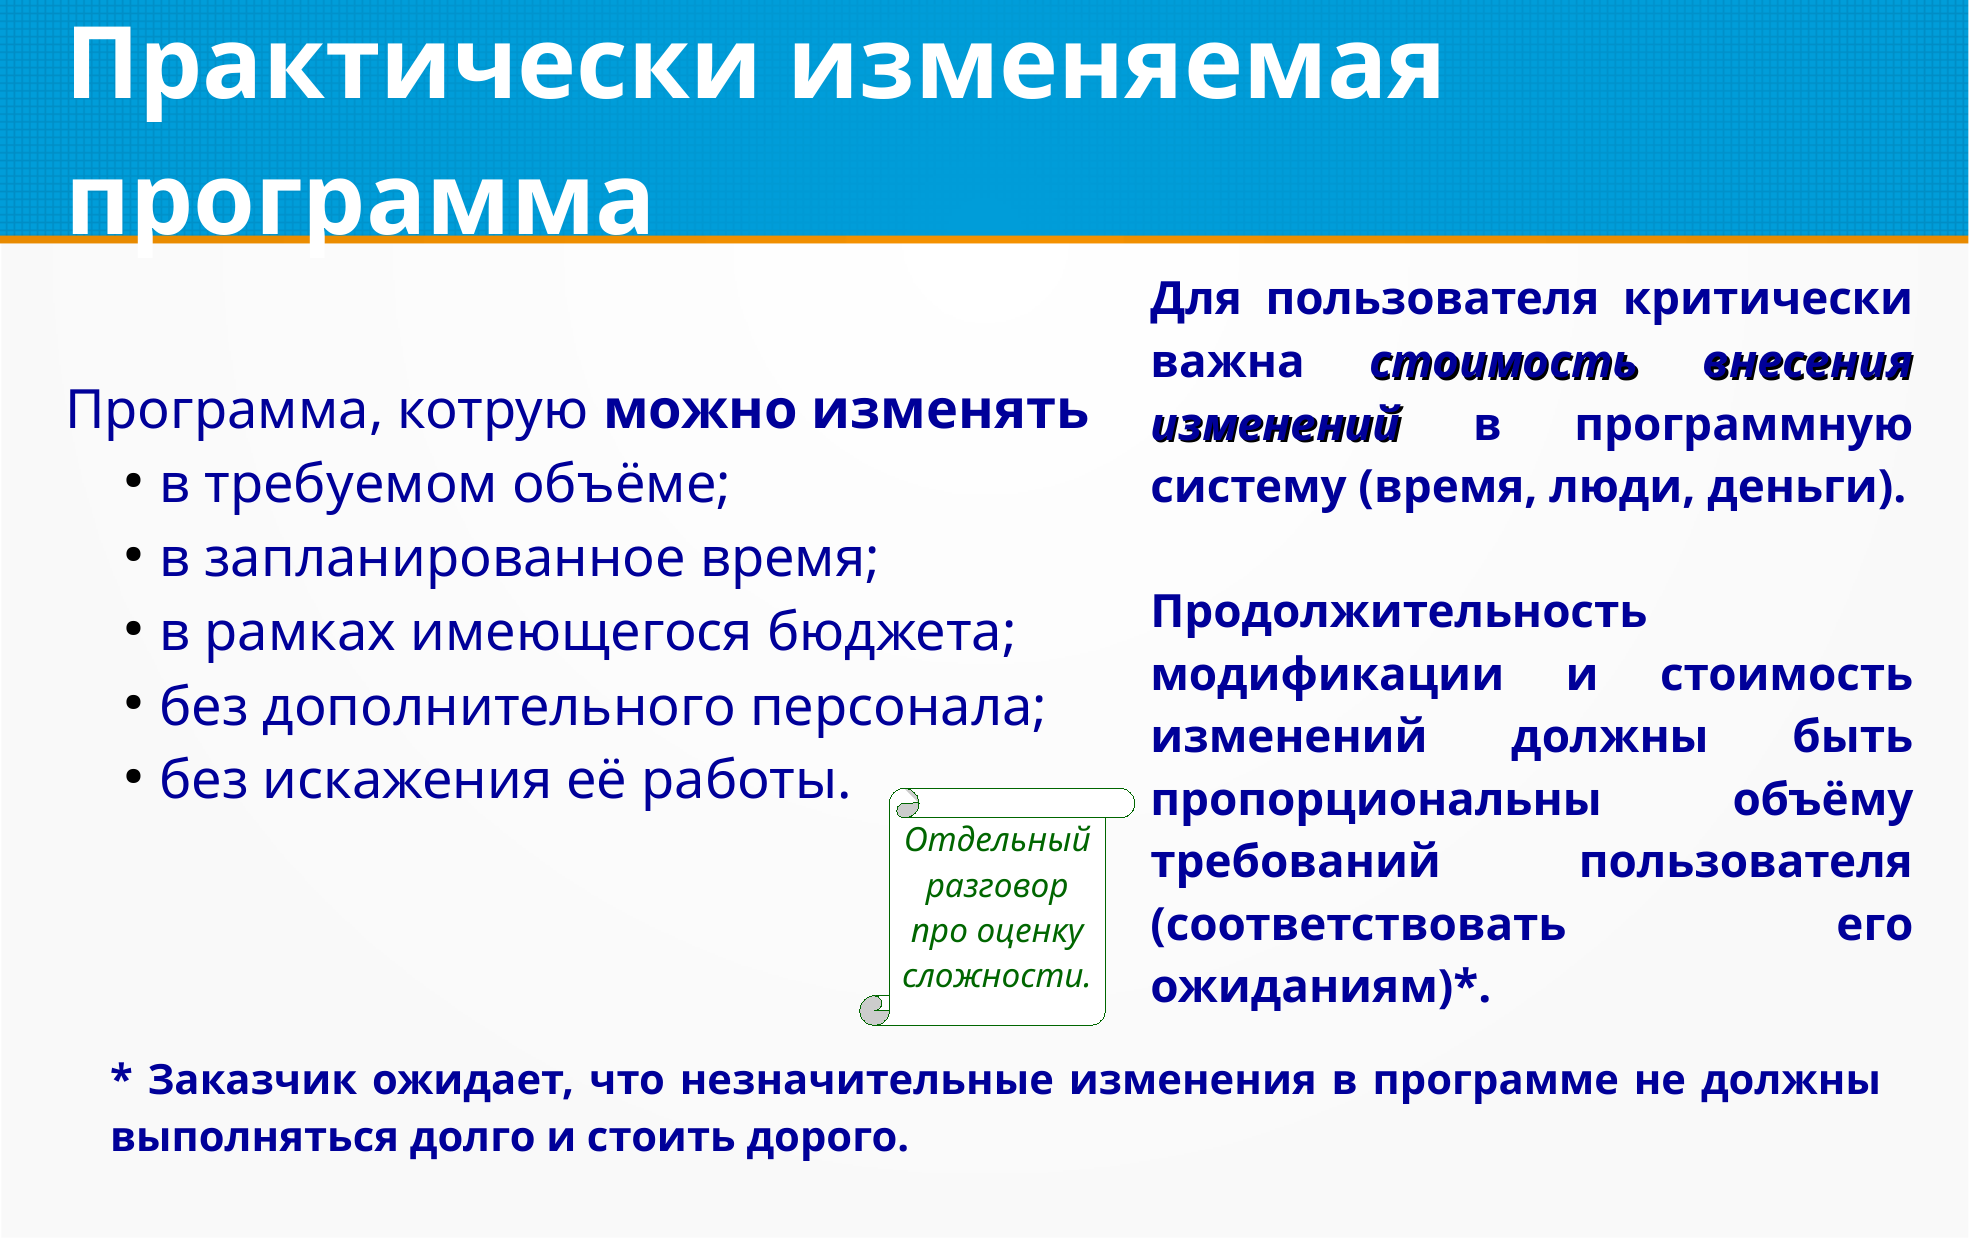

Практически изменяемая программа
Для пользователя критически важна стоимость внесения изменений в программную систему (время, люди, деньги).
Продолжительность модификации и стоимость изменений должны быть пропорциональны объёму требований пользователя (соответствовать его ожиданиям)*.
Программа, котрую можно изменять
в требуемом объёме;
в запланированное время;
в рамках имеющегося бюджета;
без дополнительного персонала;
без искажения её работы.
Отдельный
разговор
про оценку
сложности.
* Заказчик ожидает, что незначительные изменения в программе не должны выполняться долго и стоить дорого.